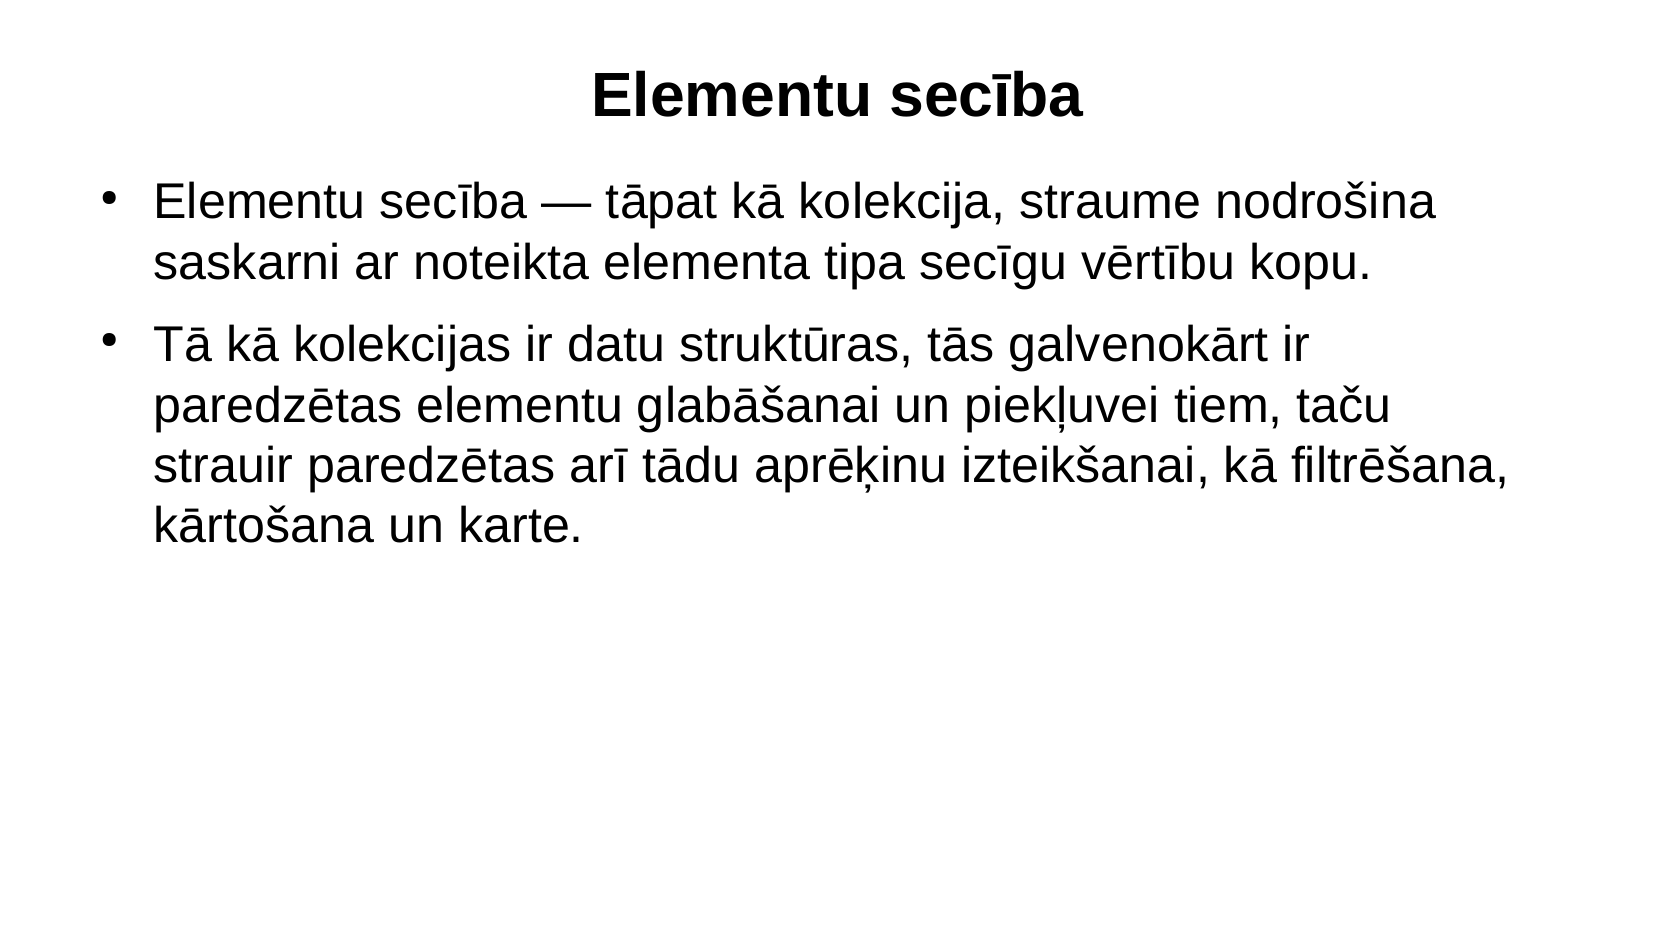

# Elementu secība
Elementu secība — tāpat kā kolekcija, straume nodrošina saskarni ar noteikta elementa tipa secīgu vērtību kopu.
Tā kā kolekcijas ir datu struktūras, tās galvenokārt ir paredzētas elementu glabāšanai un piekļuvei tiem, taču strauir paredzētas arī tādu aprēķinu izteikšanai, kā filtrēšana, kārtošana un karte.